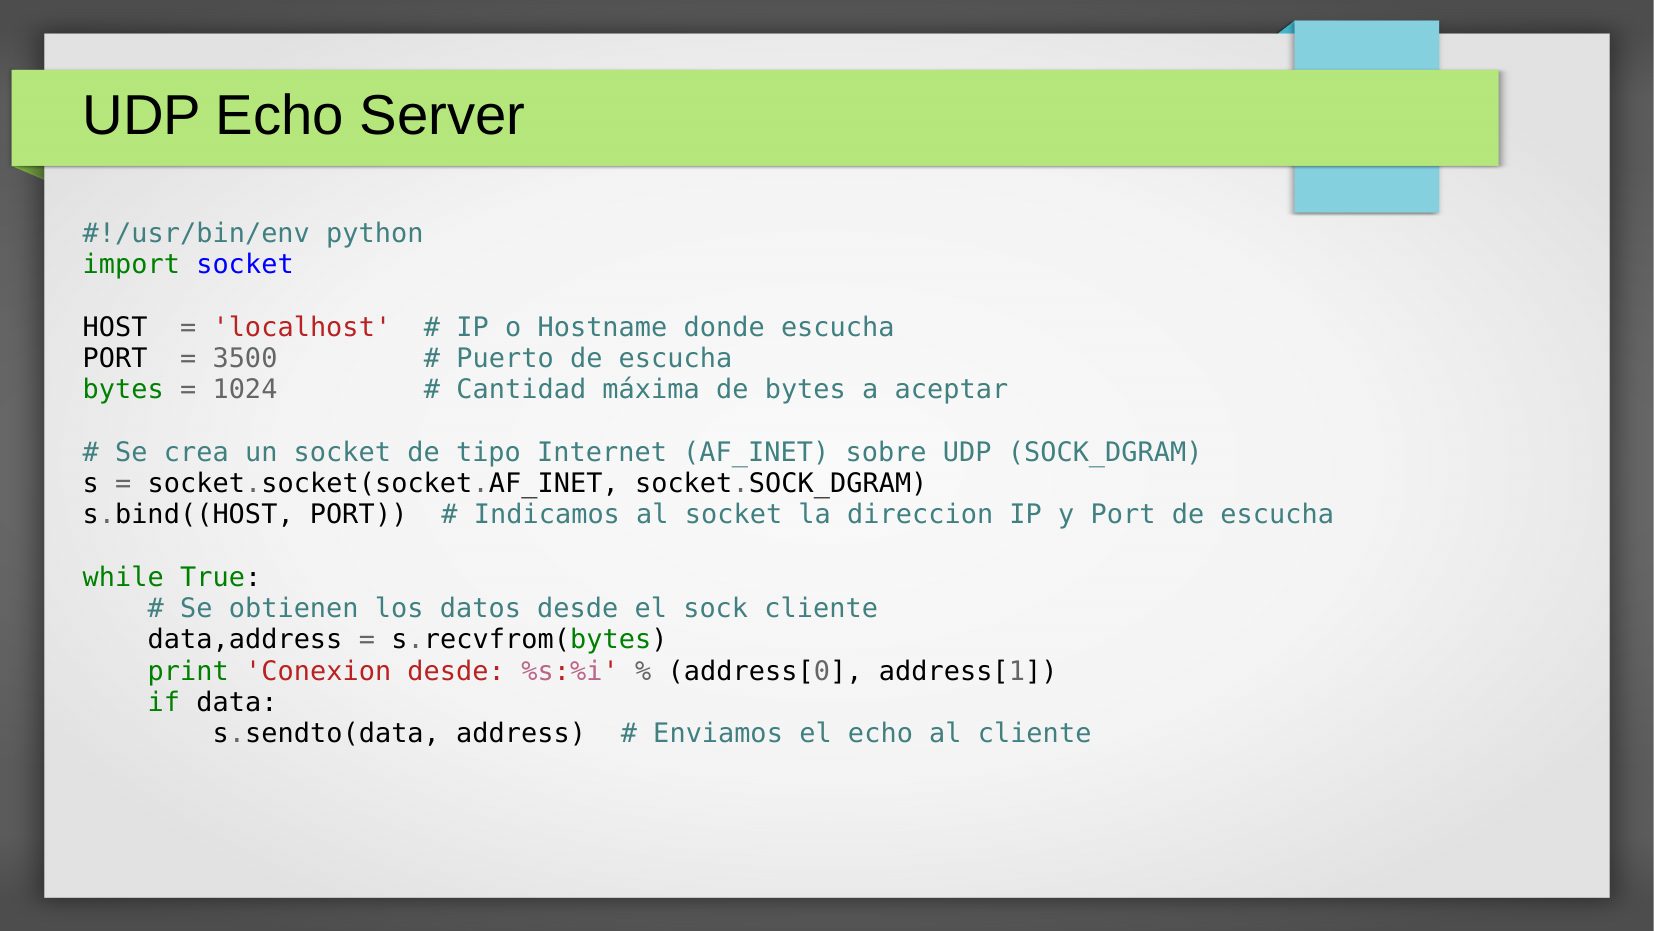

# UDP Echo Server
#!/usr/bin/env python
import socket
HOST = 'localhost' # IP o Hostname donde escucha
PORT = 3500 # Puerto de escucha
bytes = 1024 # Cantidad máxima de bytes a aceptar
# Se crea un socket de tipo Internet (AF_INET) sobre UDP (SOCK_DGRAM)
s = socket.socket(socket.AF_INET, socket.SOCK_DGRAM)
s.bind((HOST, PORT))	# Indicamos al socket la direccion IP y Port de escucha
while True:
 # Se obtienen los datos desde el sock cliente
 data,address = s.recvfrom(bytes)
 print 'Conexion desde: %s:%i' % (address[0], address[1])
 if data:
 s.sendto(data, address)			# Enviamos el echo al cliente